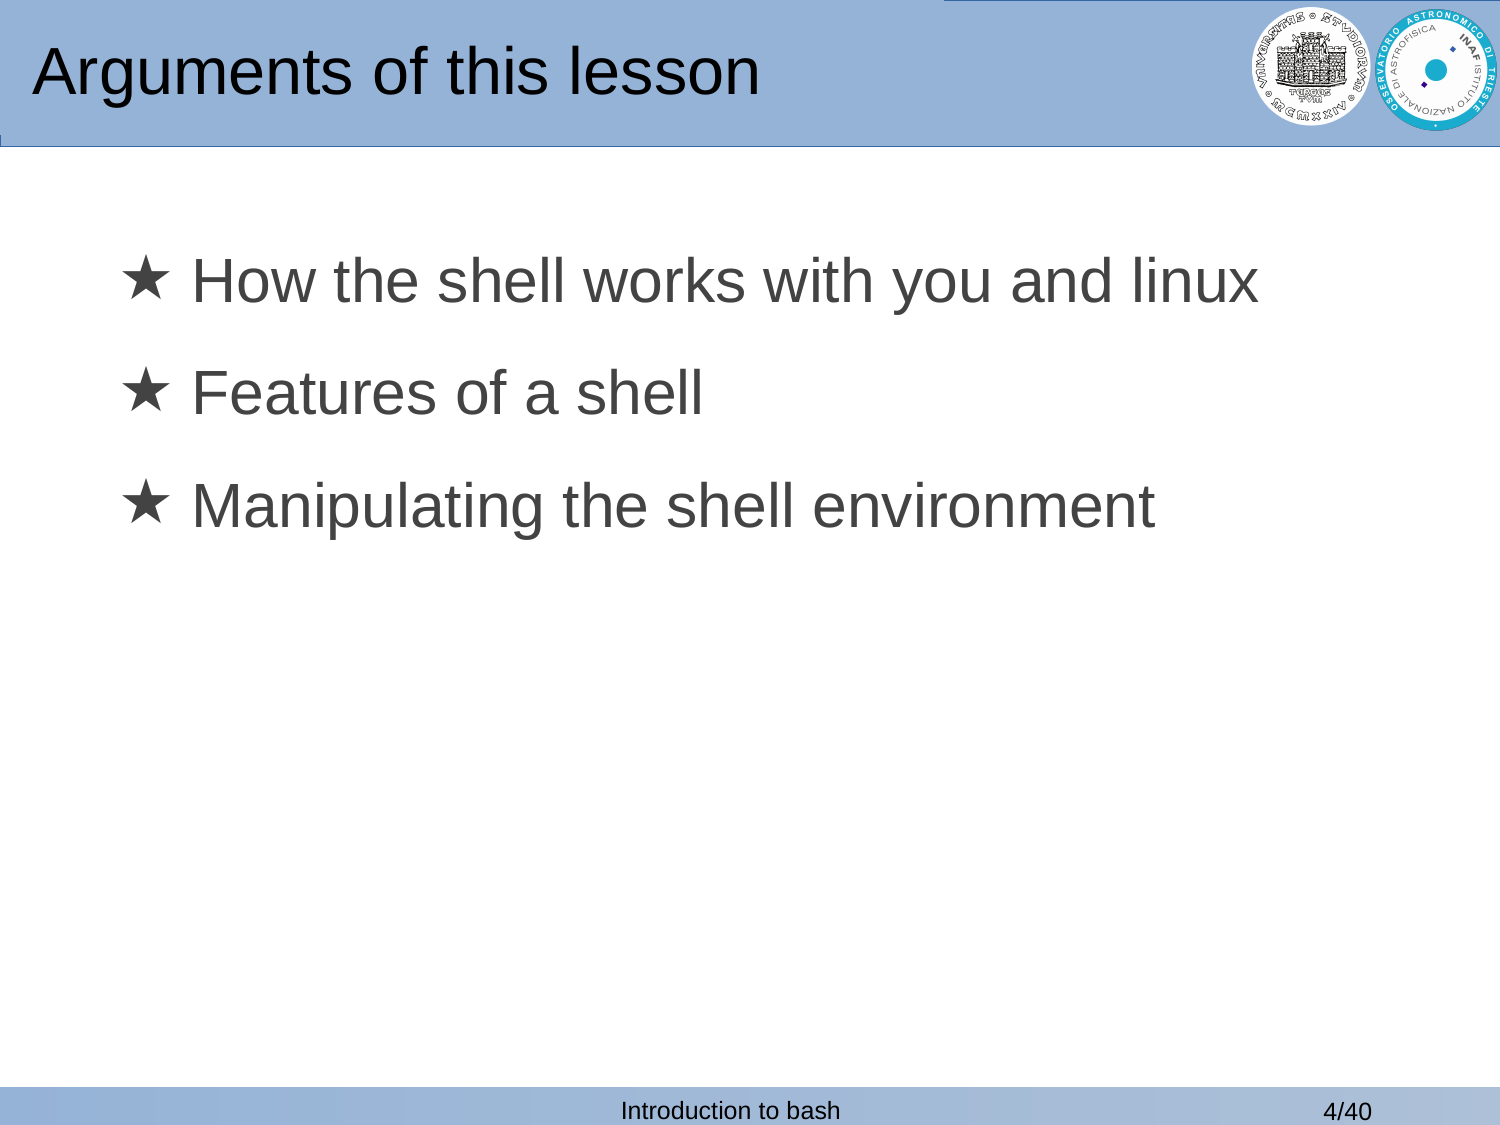

Traditional service delivery
Arguments of this lesson
# How the shell works with you and linux
 Features of a shell
 Manipulating the shell environment